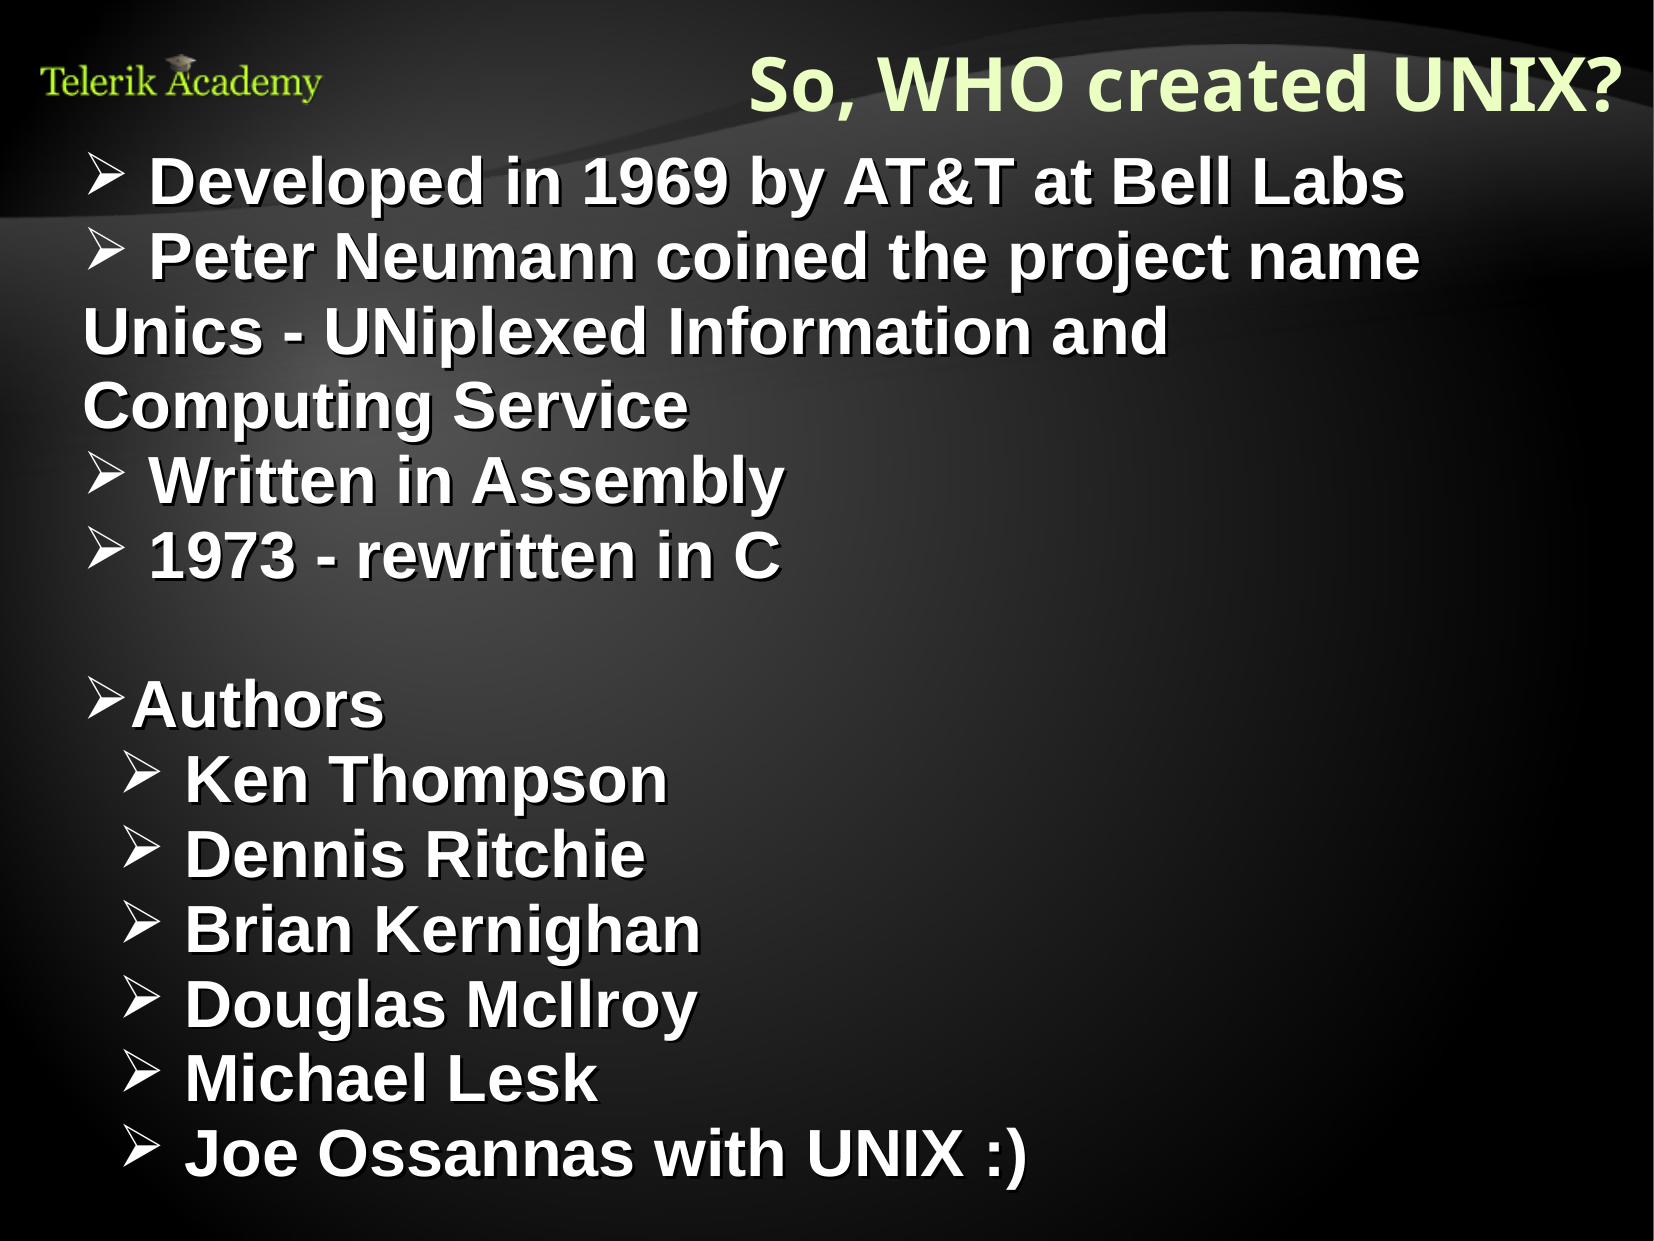

So, WHO created UNIX?
# Developed in 1969 by AT&T at Bell Labs
 Peter Neumann coined the project name Unics - UNiplexed Information and Computing Service
 Written in Assembly
 1973 - rewritten in C
Authors
 Ken Thompson
 Dennis Ritchie
 Brian Kernighan
 Douglas McIlroy
 Michael Lesk
 Joe Ossannas with UNIX :)